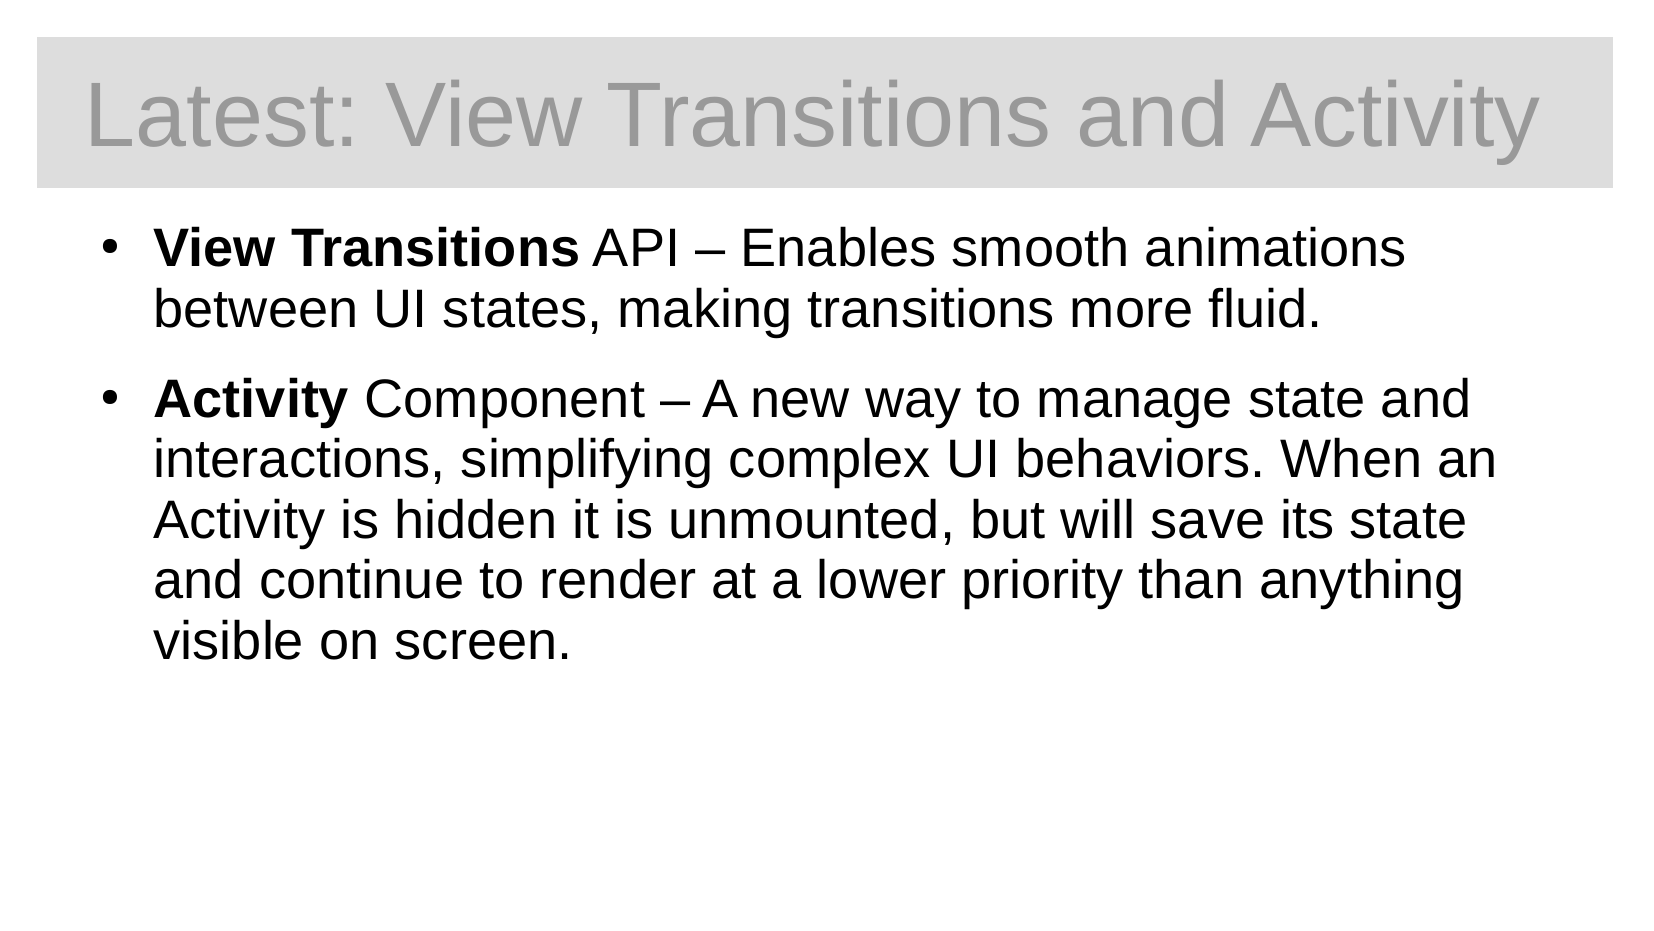

# Latest: View Transitions and Activity
View Transitions API – Enables smooth animations between UI states, making transitions more fluid.
Activity Component – A new way to manage state and interactions, simplifying complex UI behaviors. When an Activity is hidden it is unmounted, but will save its state and continue to render at a lower priority than anything visible on screen.